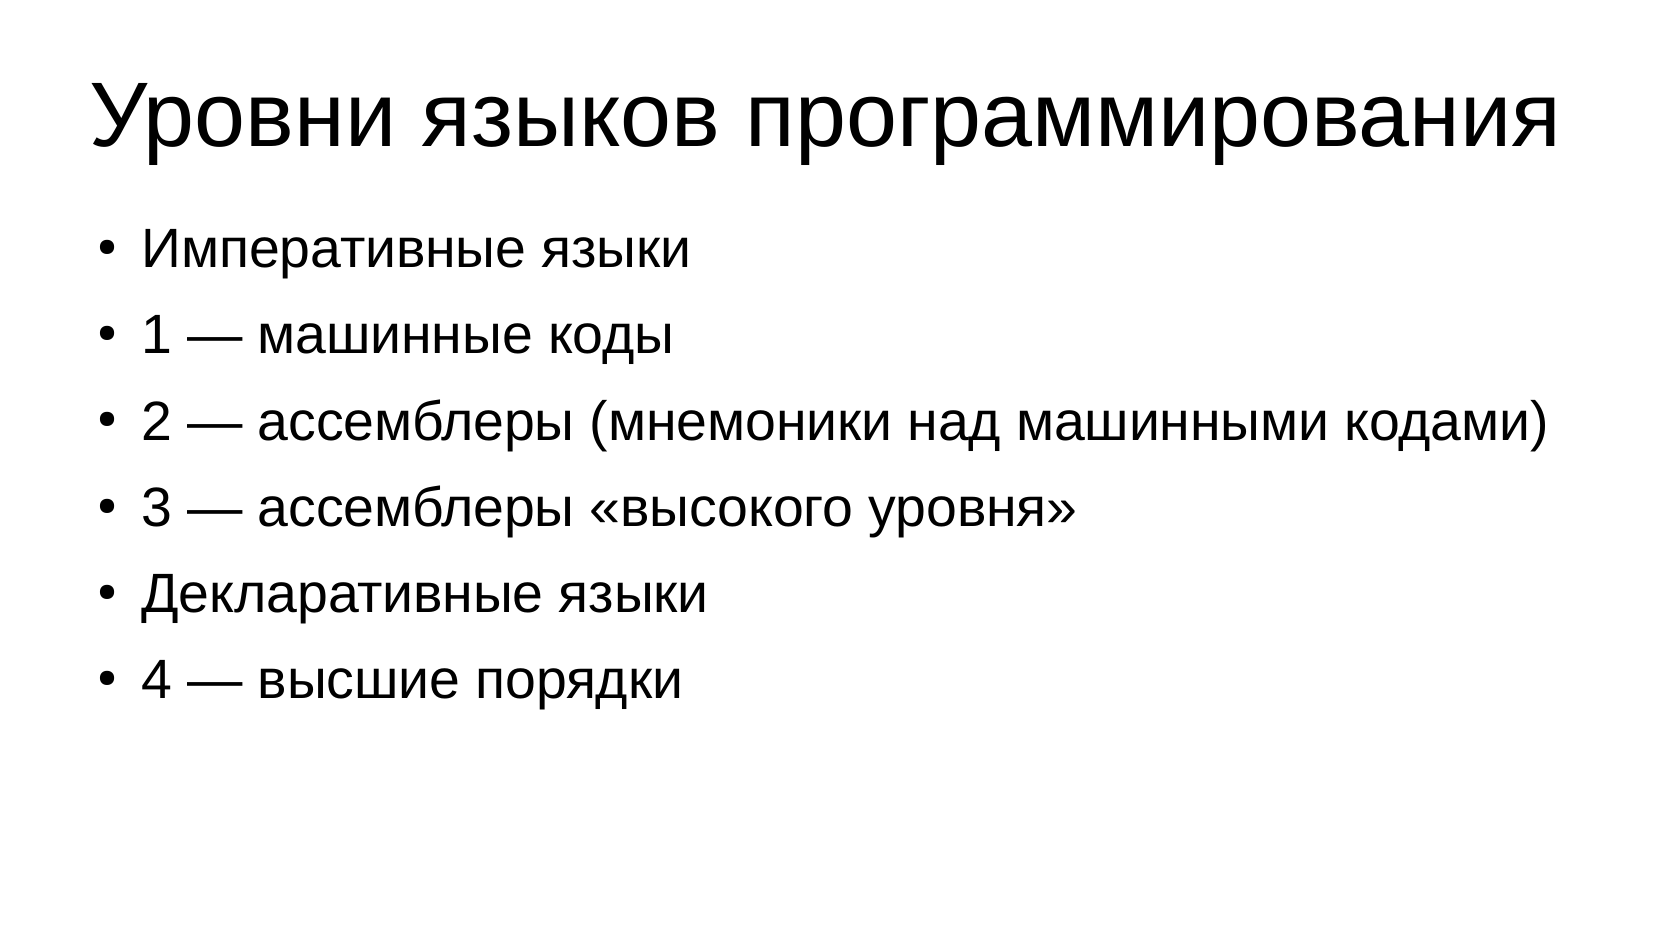

# Уровни языков программирования
Императивные языки
1 — машинные коды
2 — ассемблеры (мнемоники над машинными кодами)
3 — ассемблеры «высокого уровня»
Декларативные языки
4 — высшие порядки